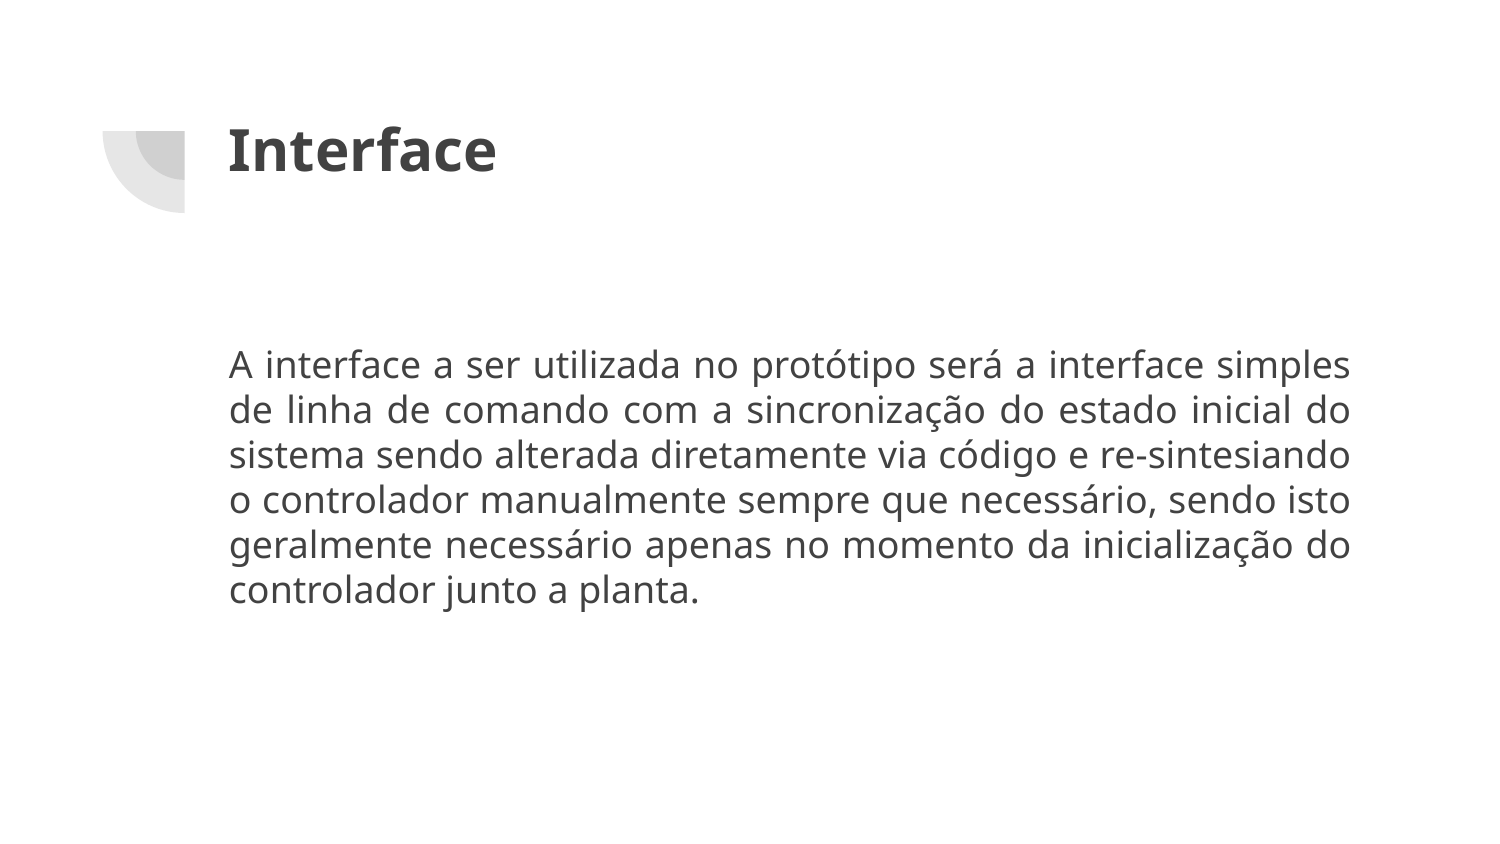

# Interface
A interface a ser utilizada no protótipo será a interface simples de linha de comando com a sincronização do estado inicial do sistema sendo alterada diretamente via código e re-sintesiando o controlador manualmente sempre que necessário, sendo isto geralmente necessário apenas no momento da inicialização do controlador junto a planta.